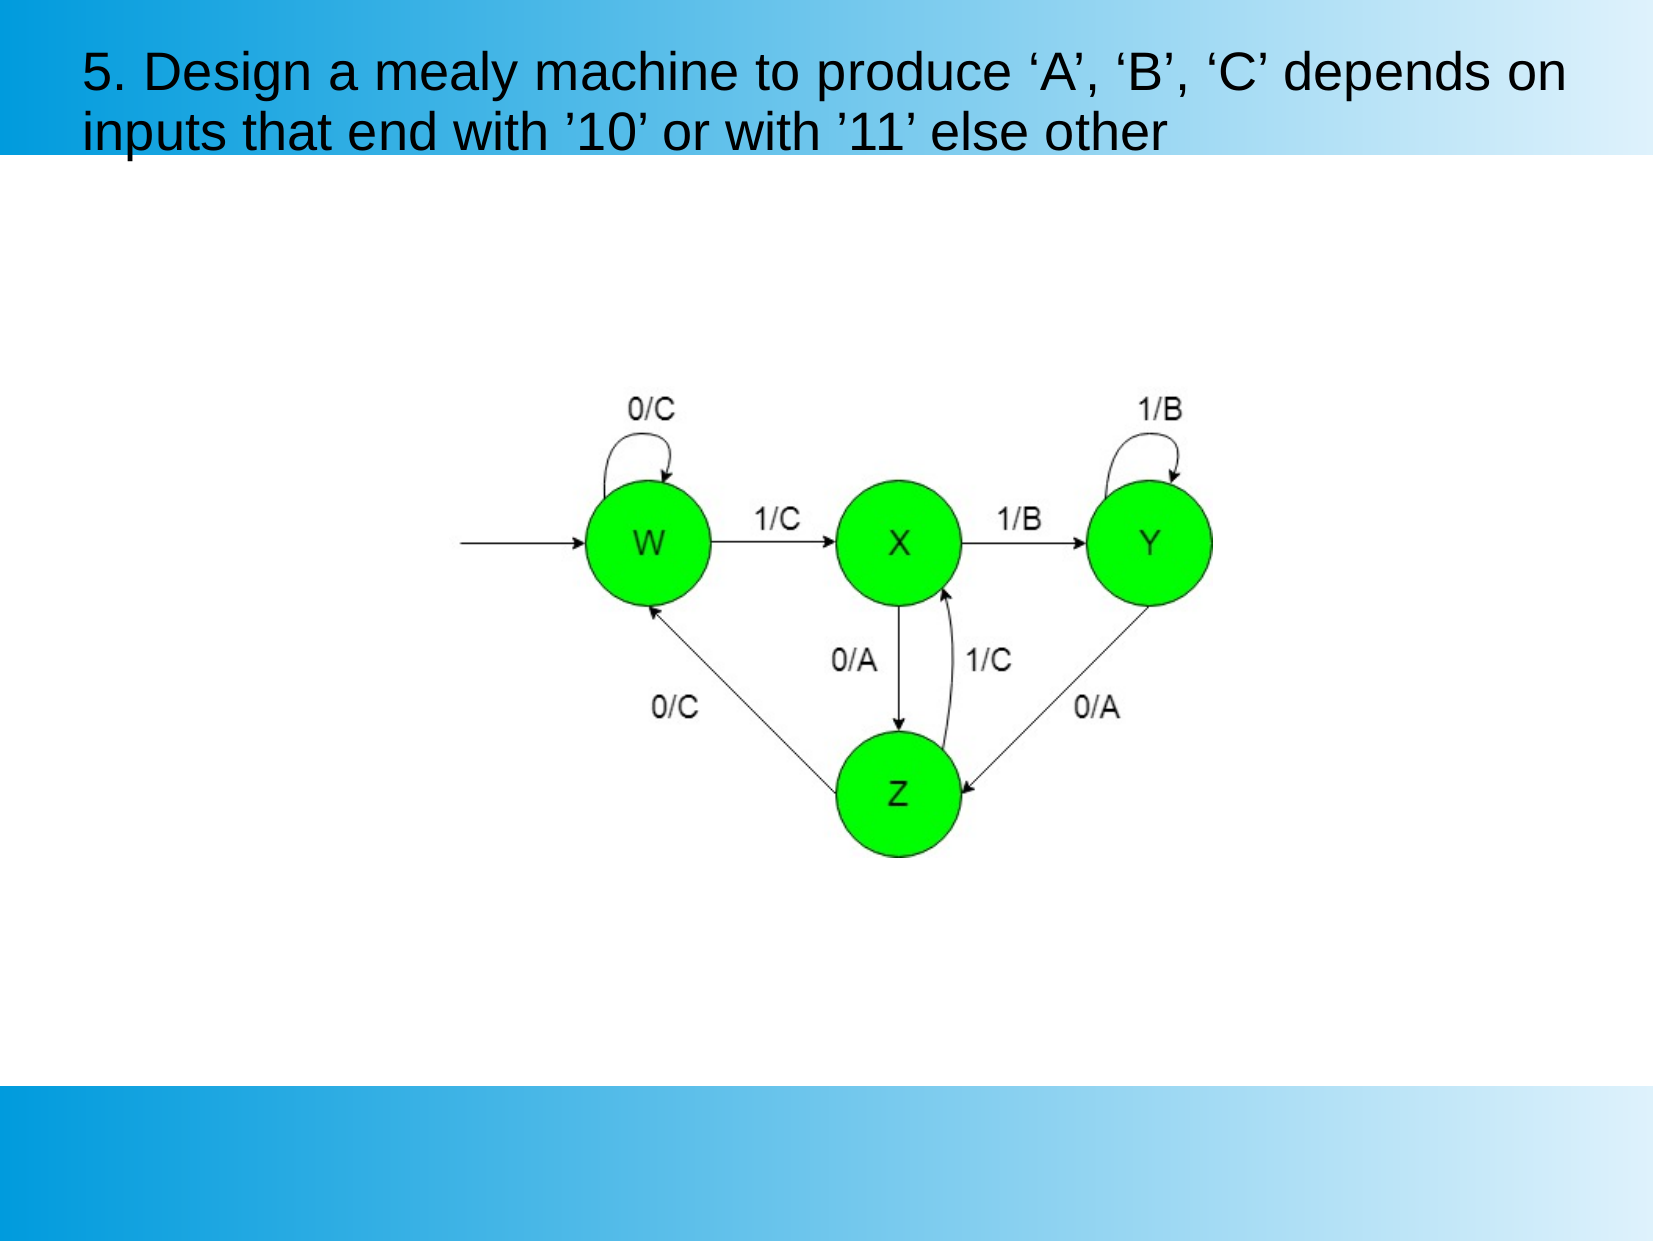

# 5. Design a mealy machine to produce ‘A’, ‘B’, ‘C’ depends on inputs that end with ’10’ or with ’11’ else other